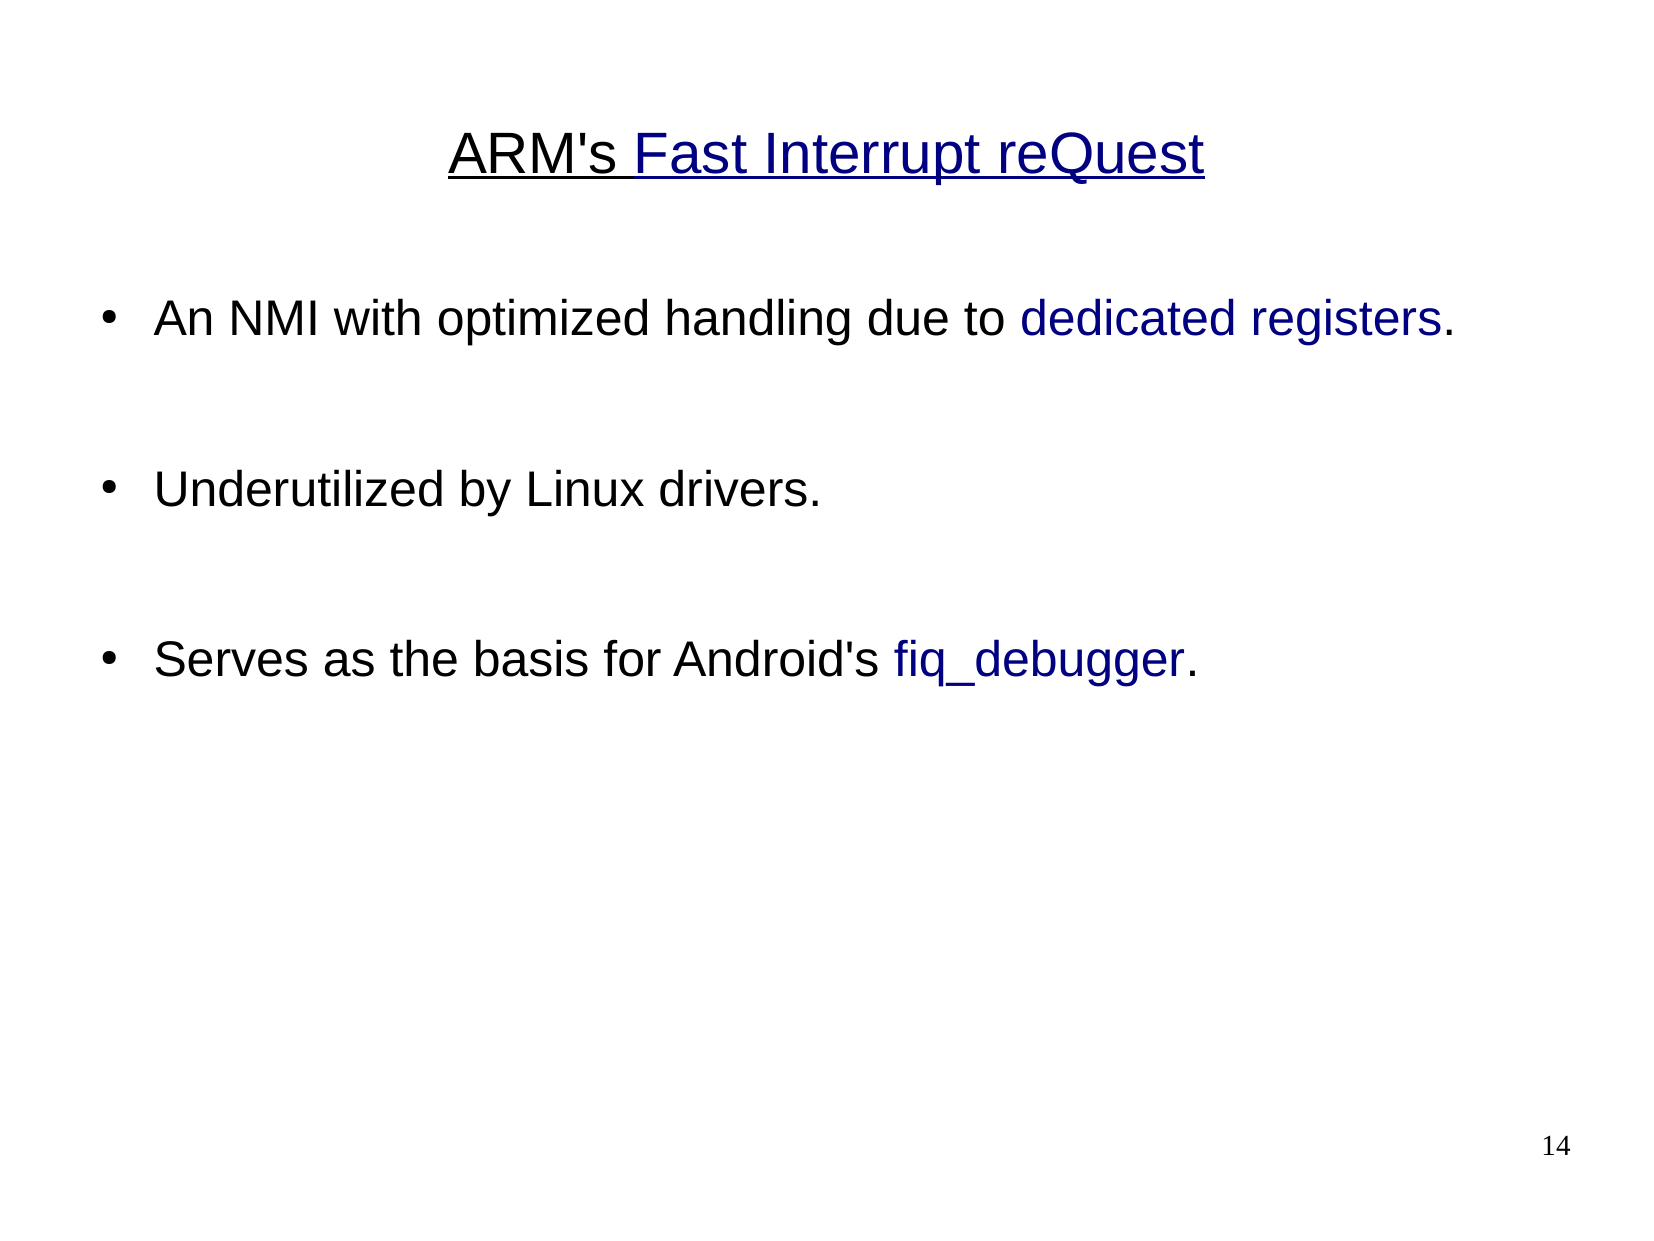

# ARM's Fast Interrupt reQuest
An NMI with optimized handling due to dedicated registers.
Underutilized by Linux drivers.
Serves as the basis for Android's fiq_debugger.
14